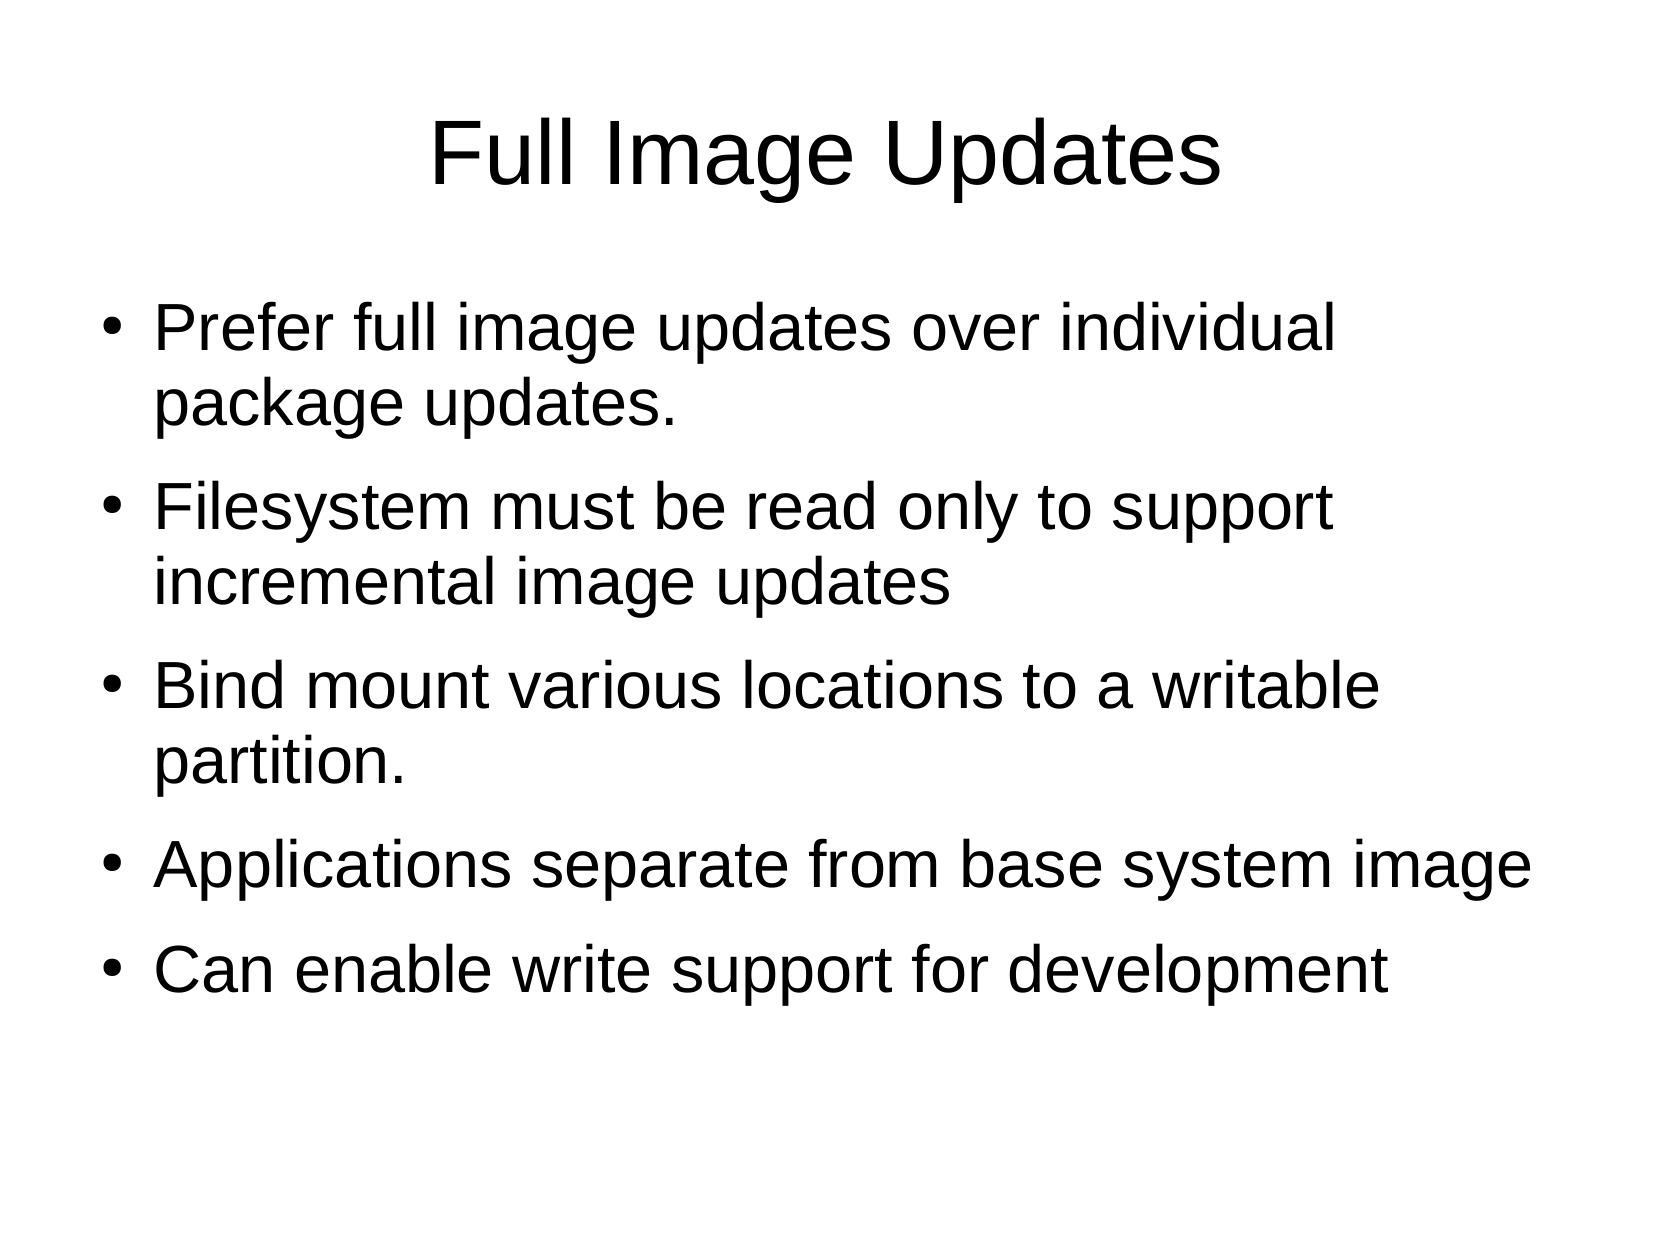

# Full Image Updates
Prefer full image updates over individual package updates.
Filesystem must be read only to support incremental image updates
Bind mount various locations to a writable partition.
Applications separate from base system image
Can enable write support for development